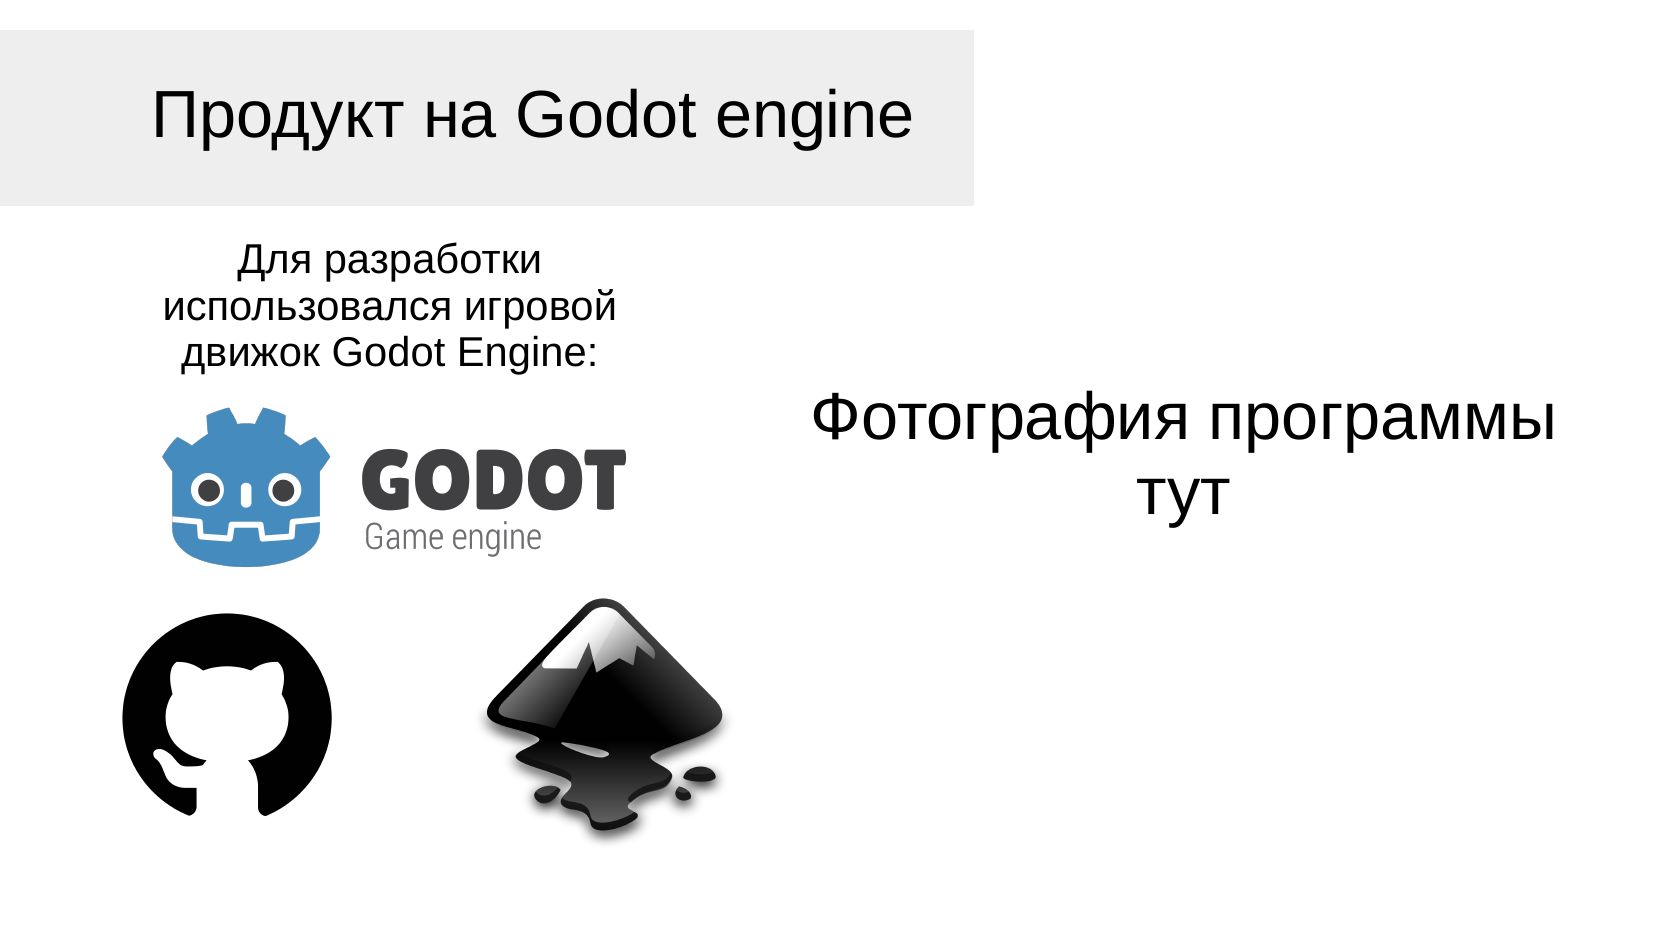

# Продукт на Godot engine
Для разработки использовался игровой движок Godot Engine:
Фотография программы
тут